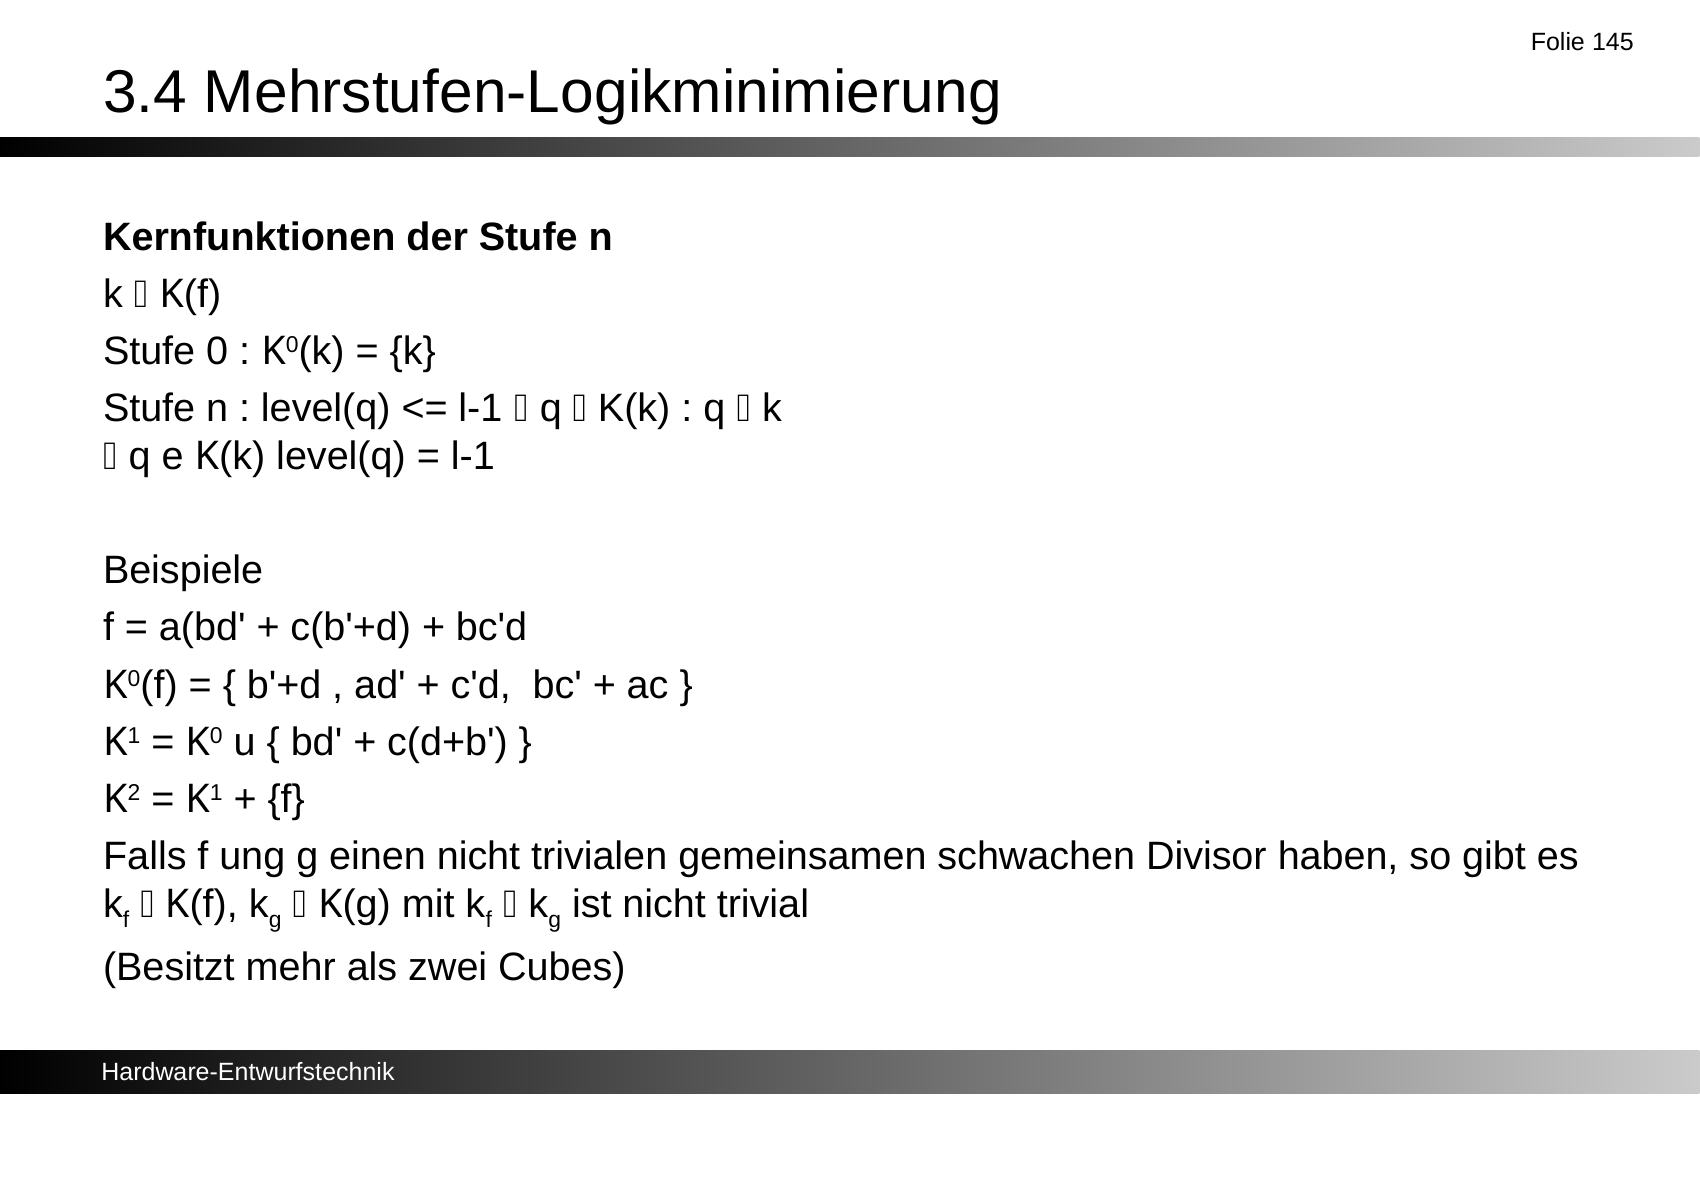

# 3.4 Mehrstufen-Logikminimierung
Kernfunktionen der Stufe n
k  K(f)
Stufe 0 : K0(k) = {k}
Stufe n : level(q) <= l-1  q  K(k) : q  k
 q e K(k) level(q) = l-1
Beispiele
f = a(bd' + c(b'+d) + bc'd
K0(f) = { b'+d , ad' + c'd, bc' + ac }
K1 = K0 u { bd' + c(d+b') }
K2 = K1 + {f}
Falls f ung g einen nicht trivialen gemeinsamen schwachen Divisor haben, so gibt es kf  K(f), kg  K(g) mit kf  kg ist nicht trivial
(Besitzt mehr als zwei Cubes)